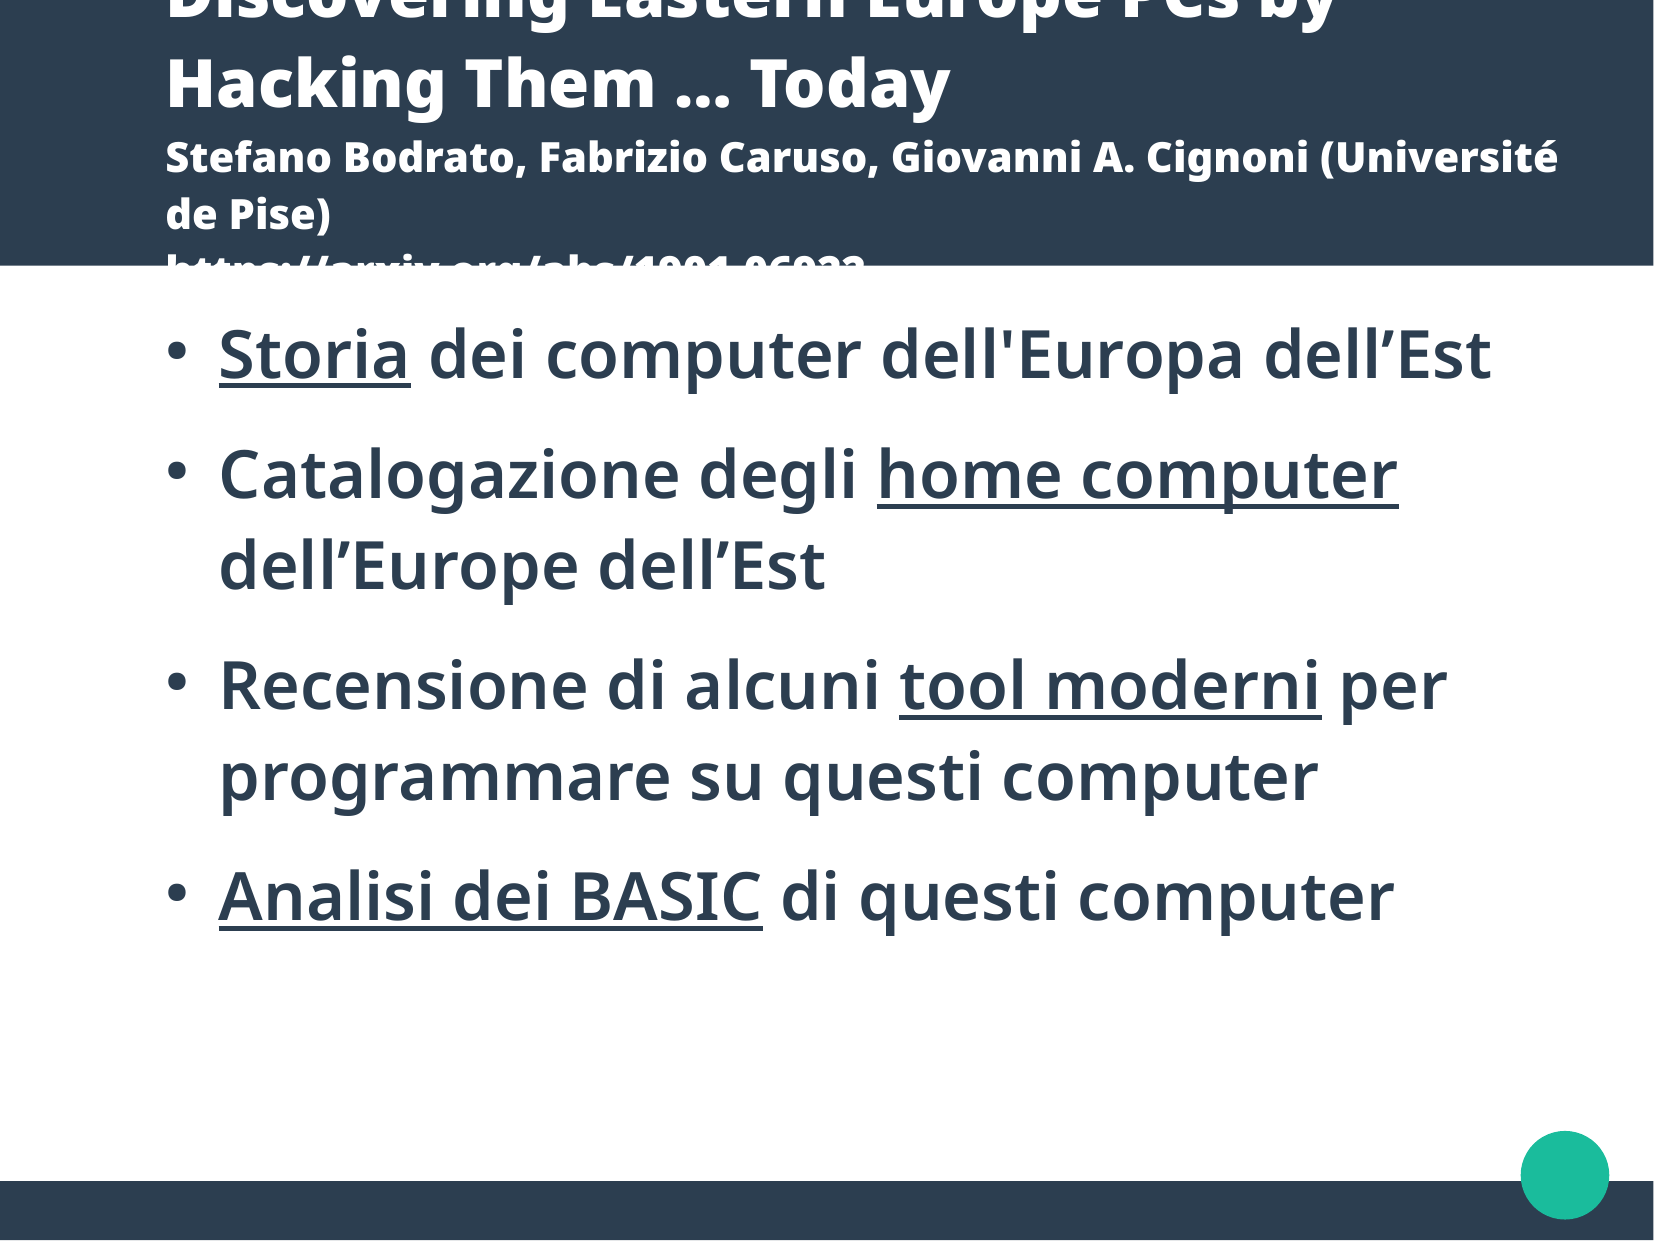

# Discovering Eastern Europe PCs by Hacking Them … Today Stefano Bodrato, Fabrizio Caruso, Giovanni A. Cignoni (Université de Pise) https://arxiv.org/abs/1901.06922
Storia dei computer dell'Europa dell’Est
Catalogazione degli home computer dell’Europe dell’Est
Recensione di alcuni tool moderni per programmare su questi computer
Analisi dei BASIC di questi computer